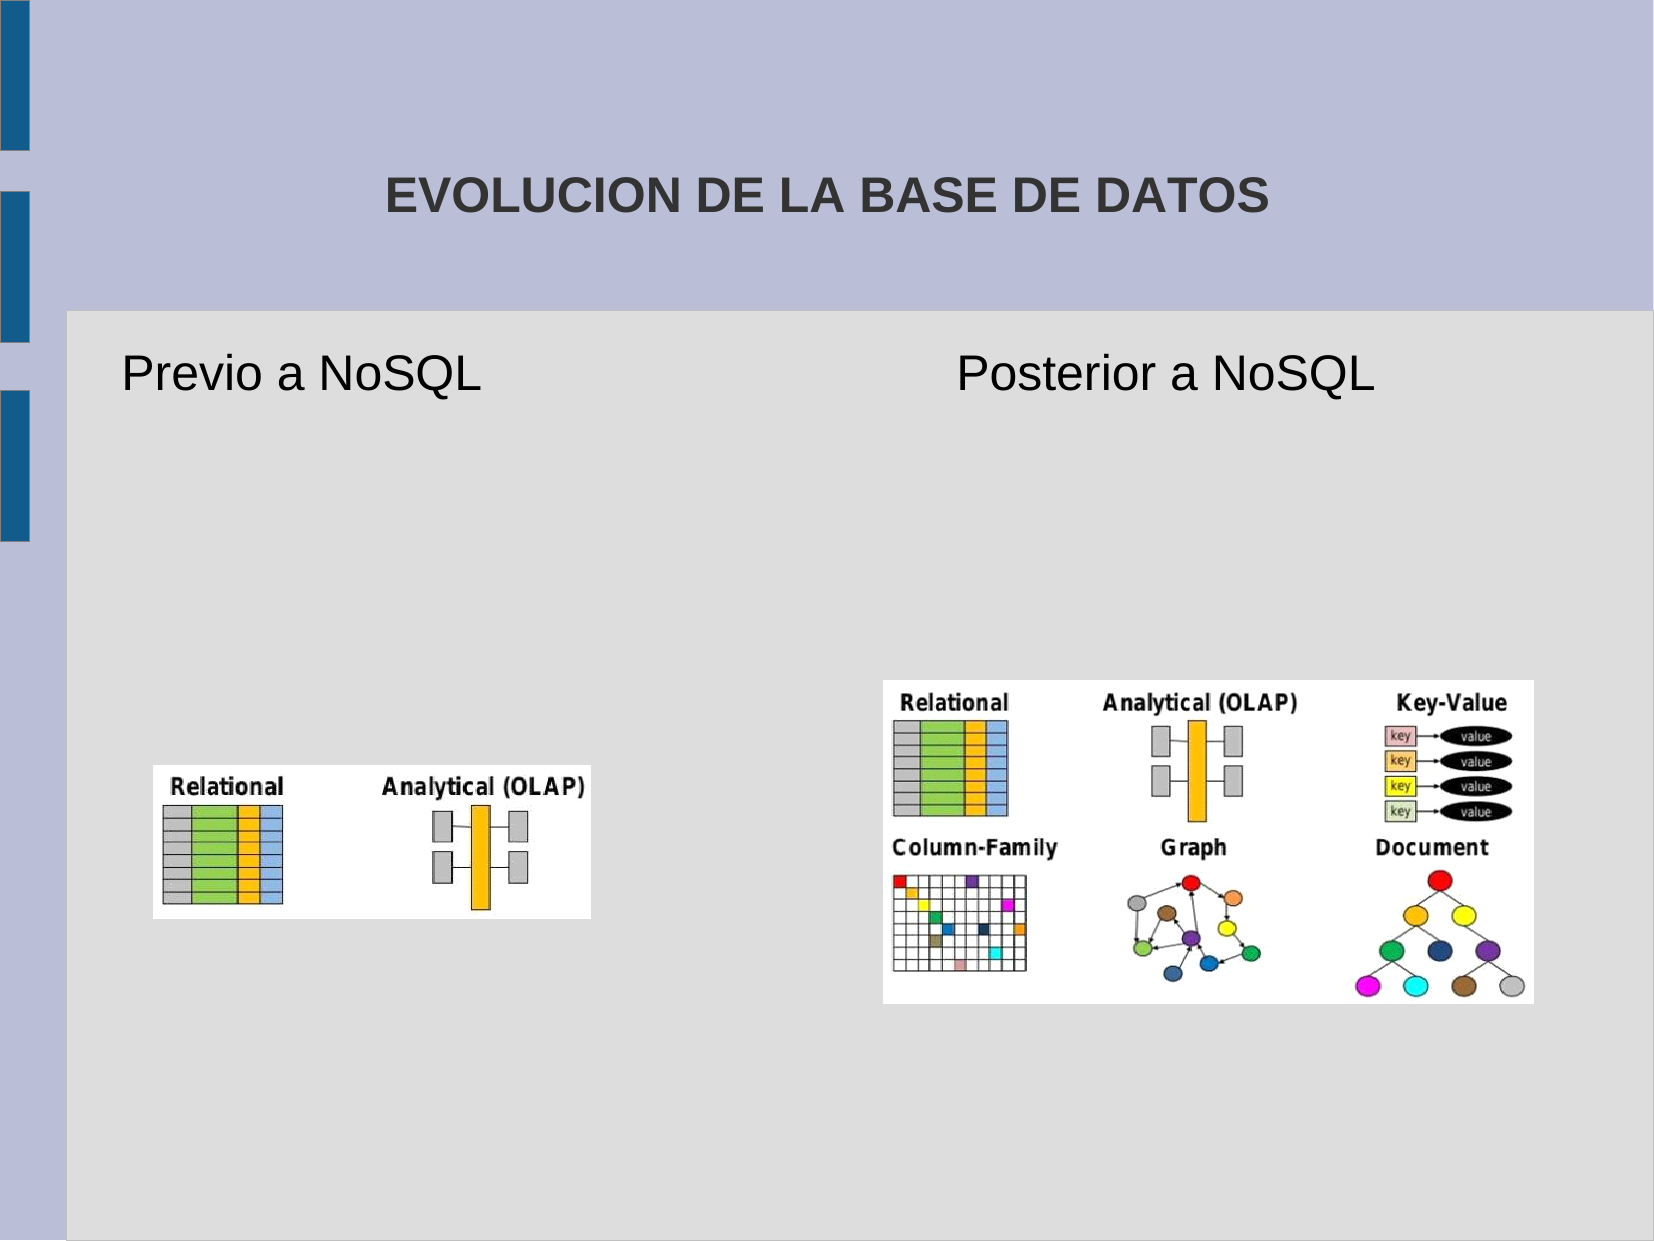

# EVOLUCION DE LA BASE DE DATOS
Previo a NoSQL Posterior a NoSQL